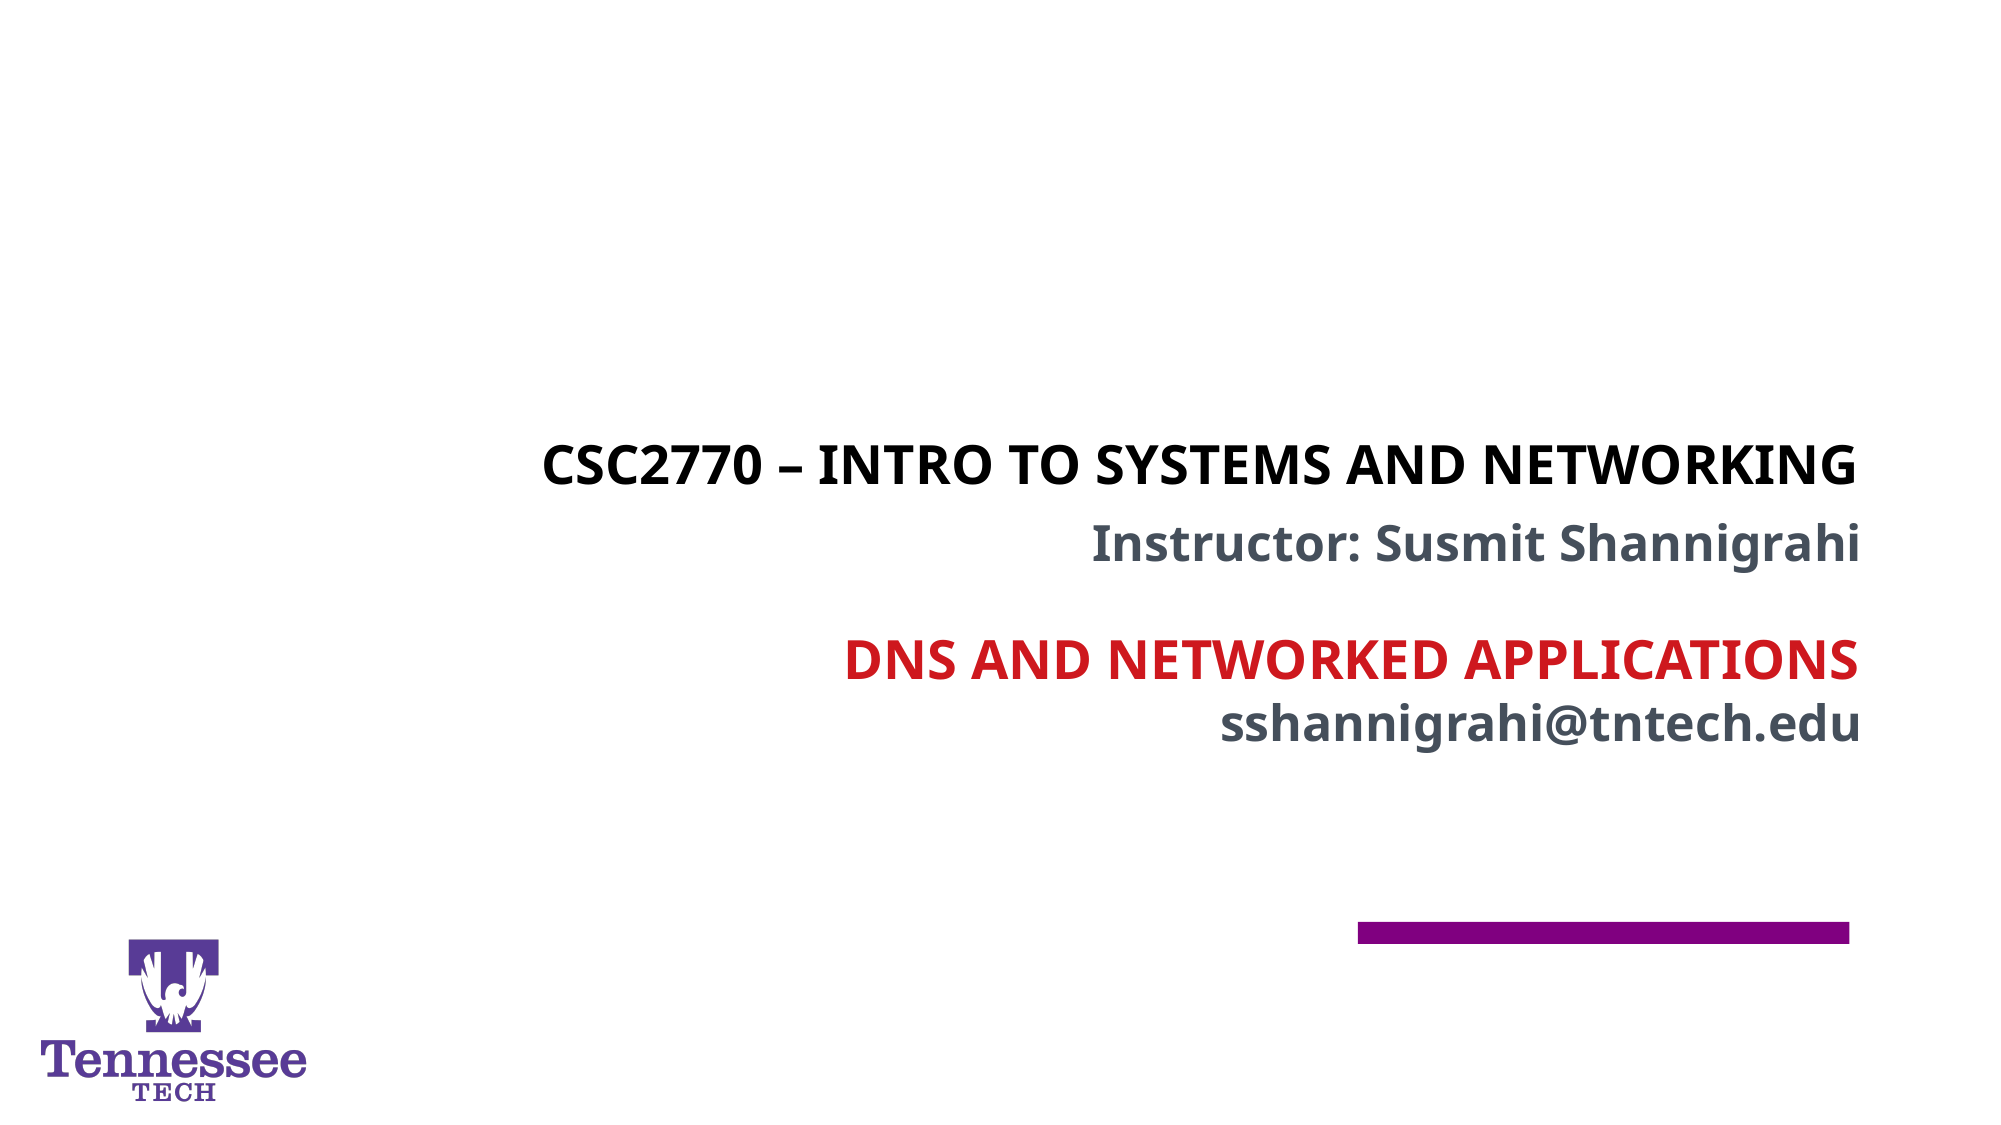

CSC2770 – Intro to Systems and Networking
DNS and Networked applications
Instructor: Susmit Shannigrahi
sshannigrahi@tntech.edu